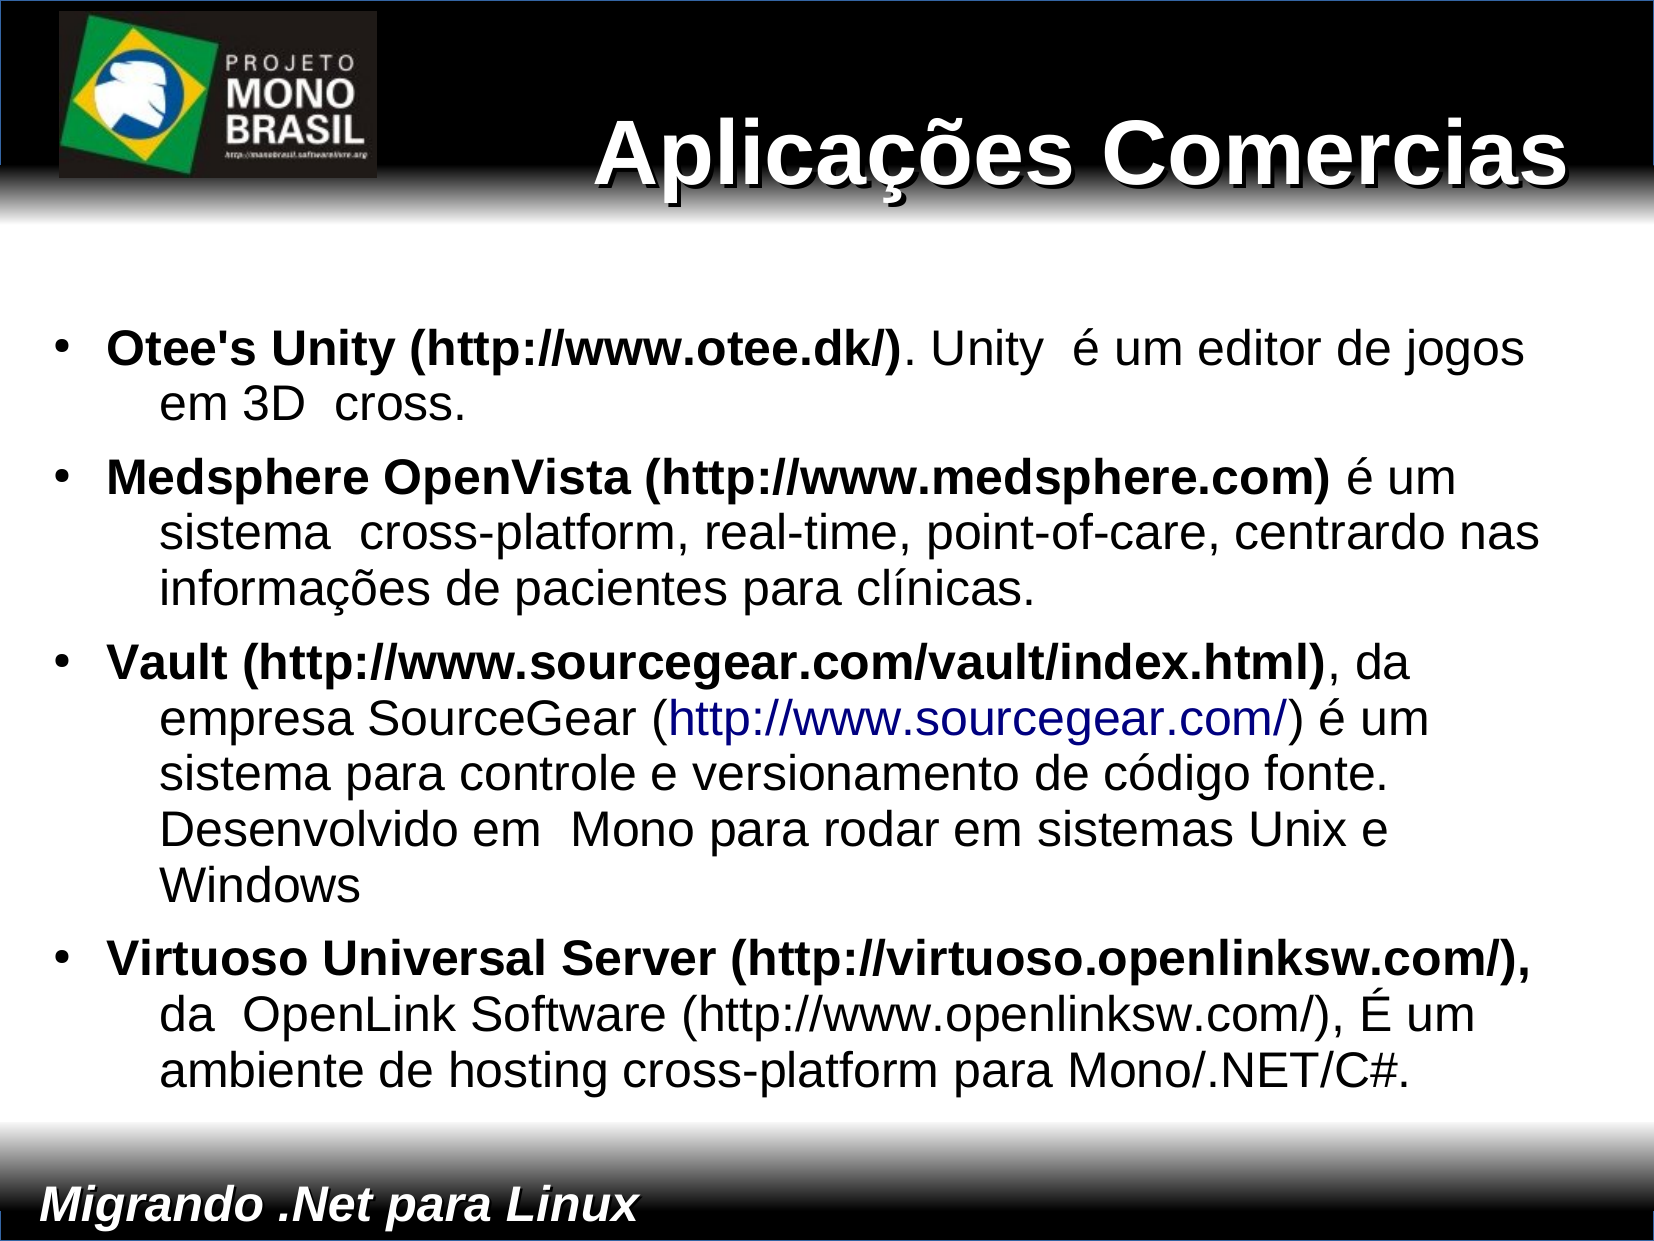

# Aplicações Comercias
Otee's Unity (http://www.otee.dk/). Unity é um editor de jogos em 3D cross.
Medsphere OpenVista (http://www.medsphere.com) é um sistema cross-platform, real-time, point-of-care, centrardo nas informações de pacientes para clínicas.
Vault (http://www.sourcegear.com/vault/index.html), da empresa SourceGear (http://www.sourcegear.com/) é um sistema para controle e versionamento de código fonte. Desenvolvido em Mono para rodar em sistemas Unix e Windows
Virtuoso Universal Server (http://virtuoso.openlinksw.com/), da OpenLink Software (http://www.openlinksw.com/), É um ambiente de hosting cross-platform para Mono/.NET/C#.
Migrando .Net para Linux